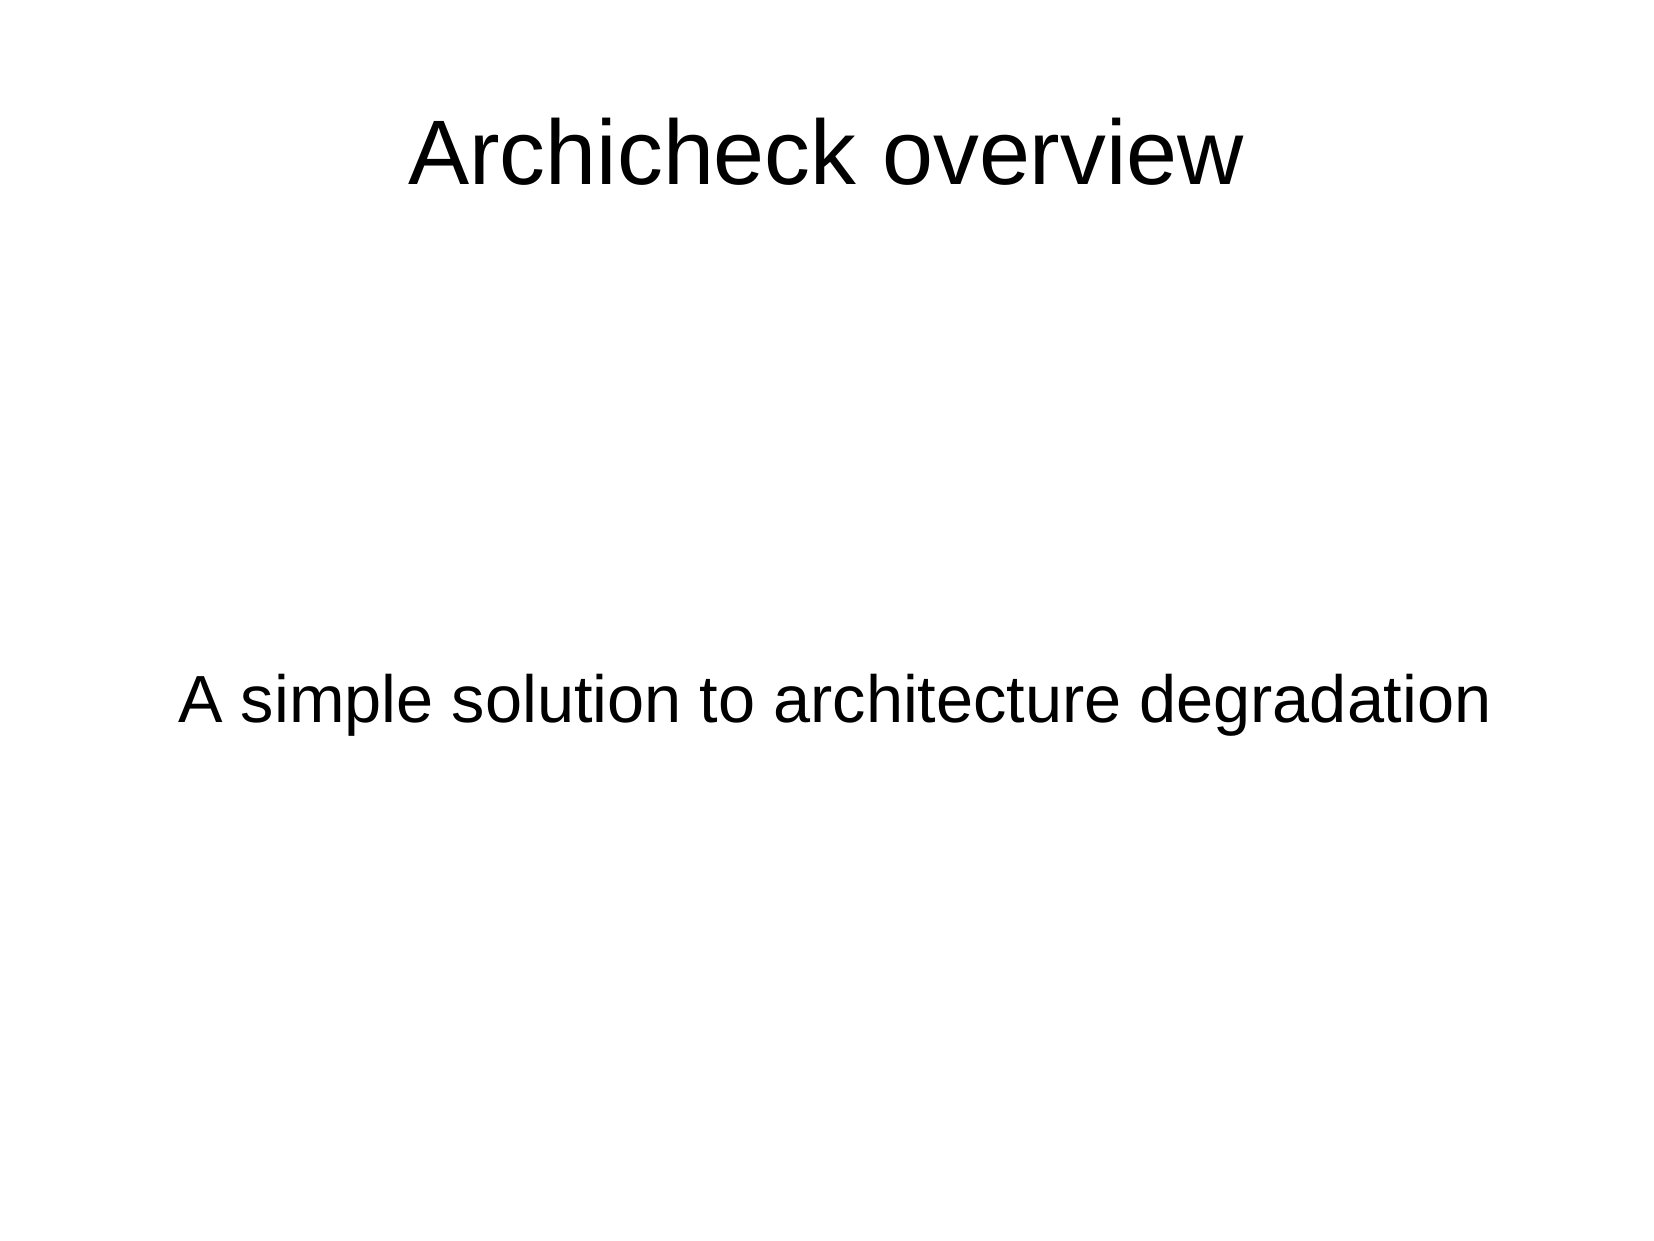

# Archicheck overview
A simple solution to architecture degradation